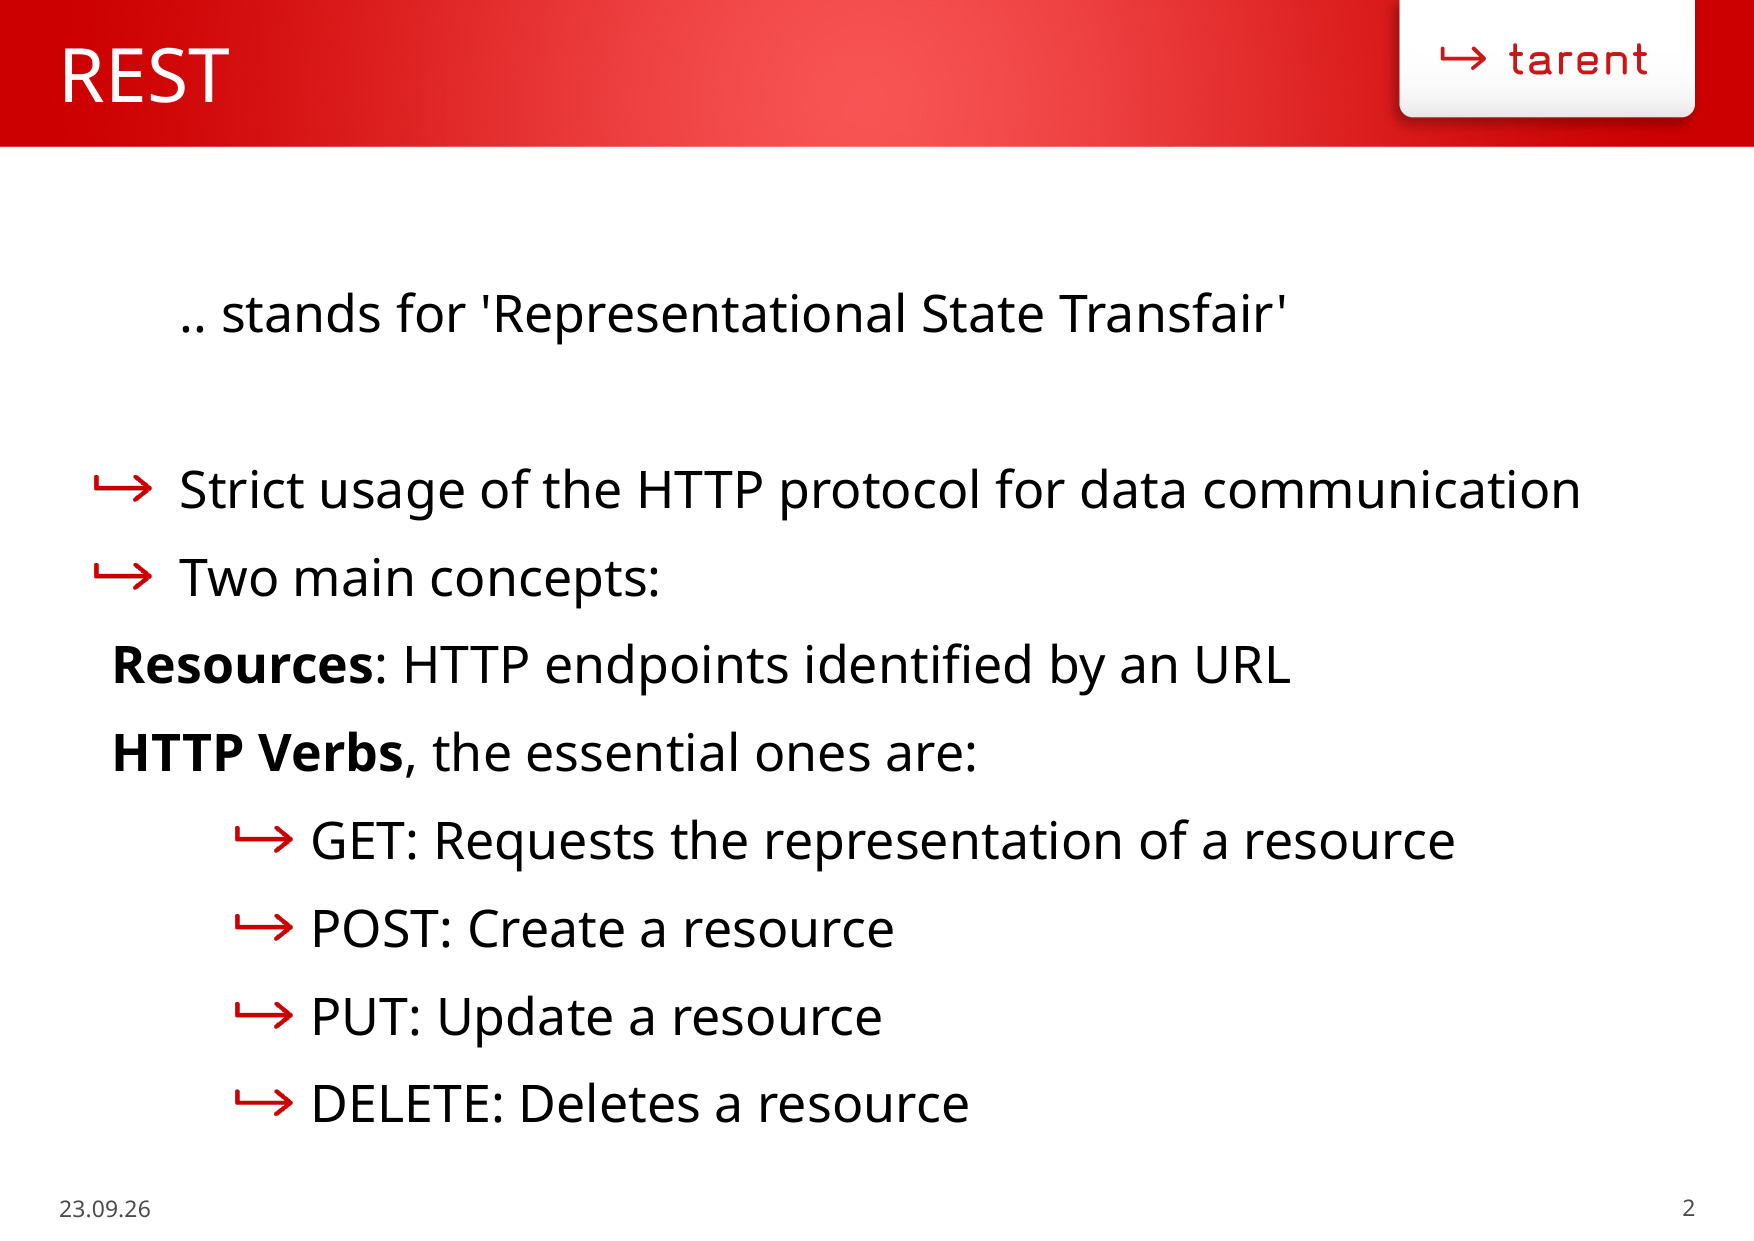

# REST
.. stands for 'Representational State Transfair'
Strict usage of the HTTP protocol for data communication
Two main concepts:
Resources: HTTP endpoints identified by an URL
HTTP Verbs, the essential ones are:
 GET: Requests the representation of a resource
 POST: Create a resource
 PUT: Update a resource
 DELETE: Deletes a resource